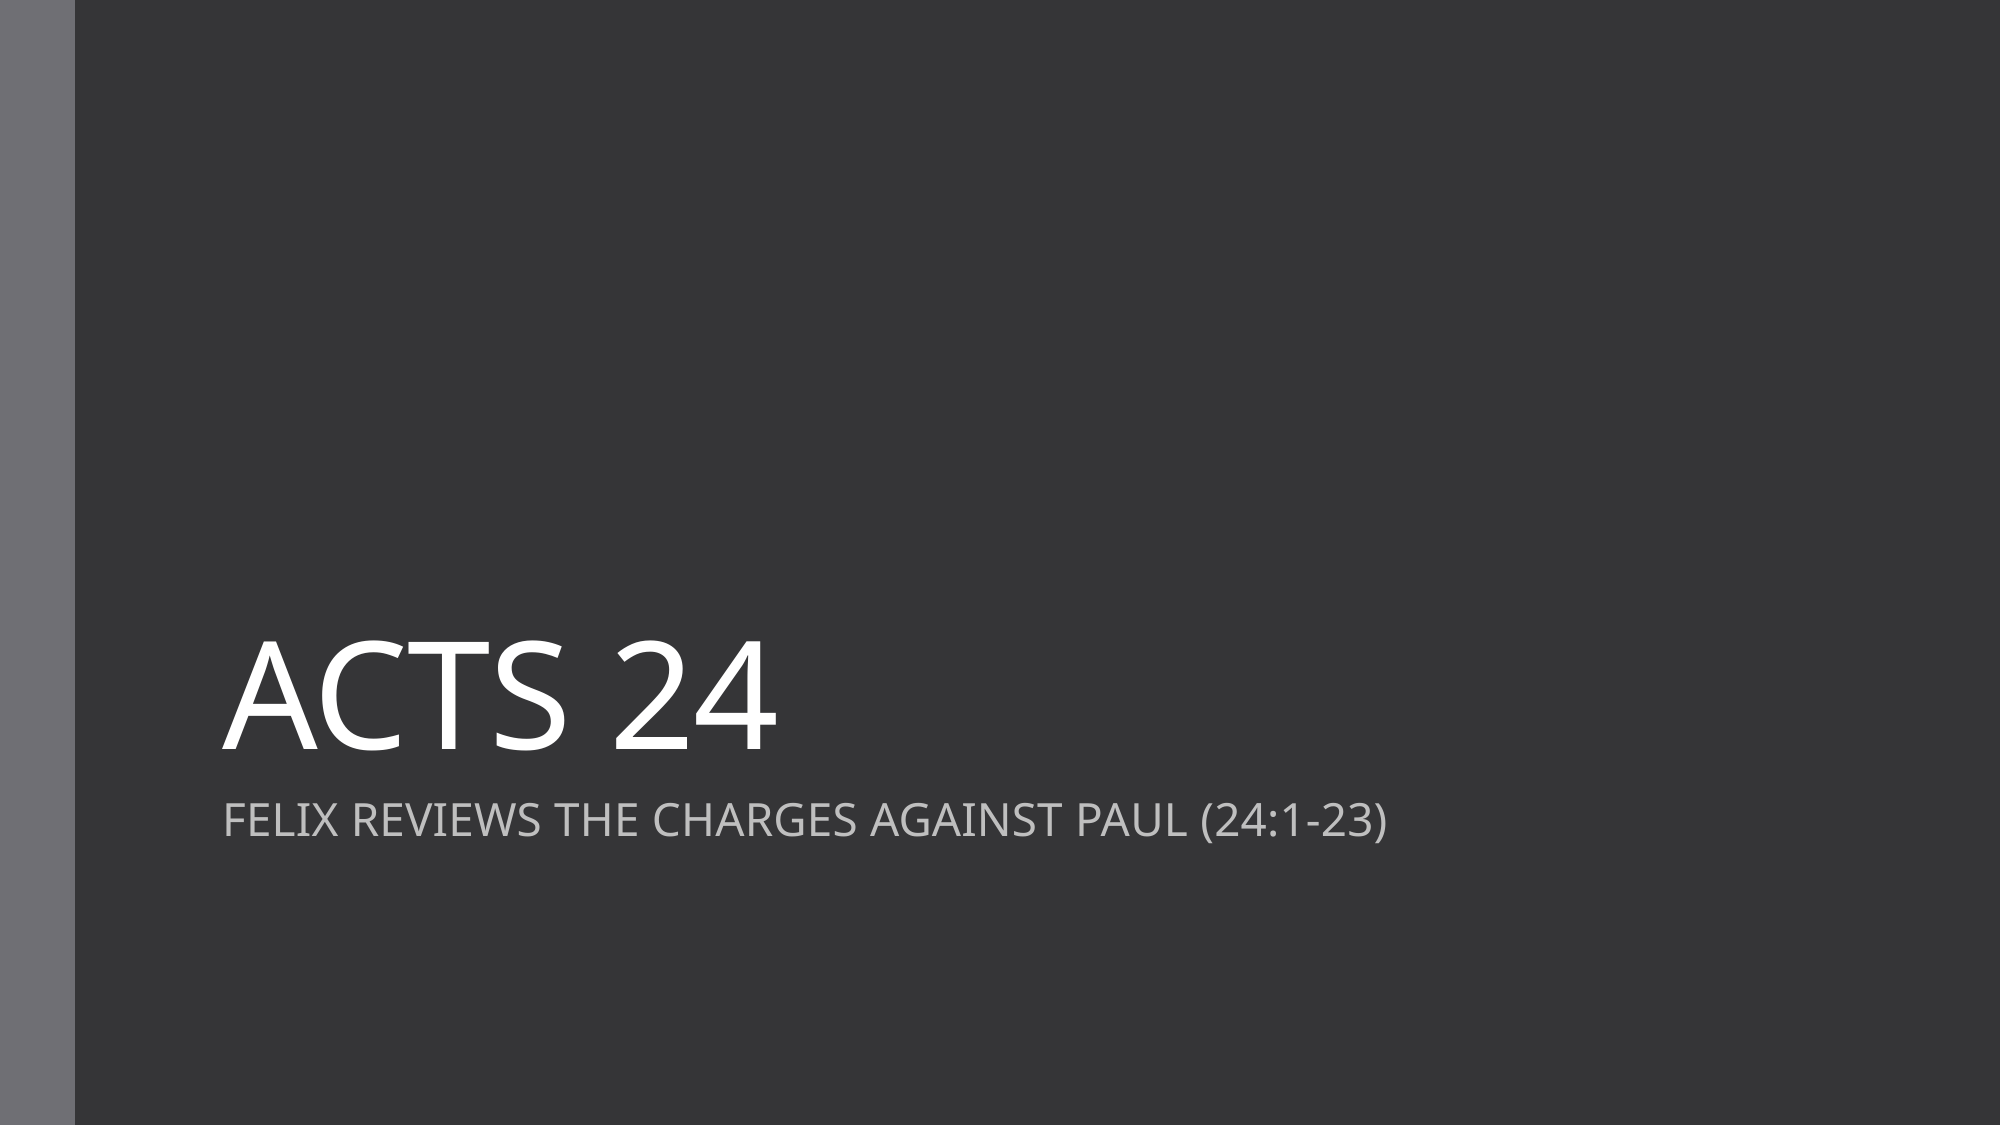

# ACTS 24
FELIX REVIEWS THE CHARGES AGAINST PAUL (24:1-23)